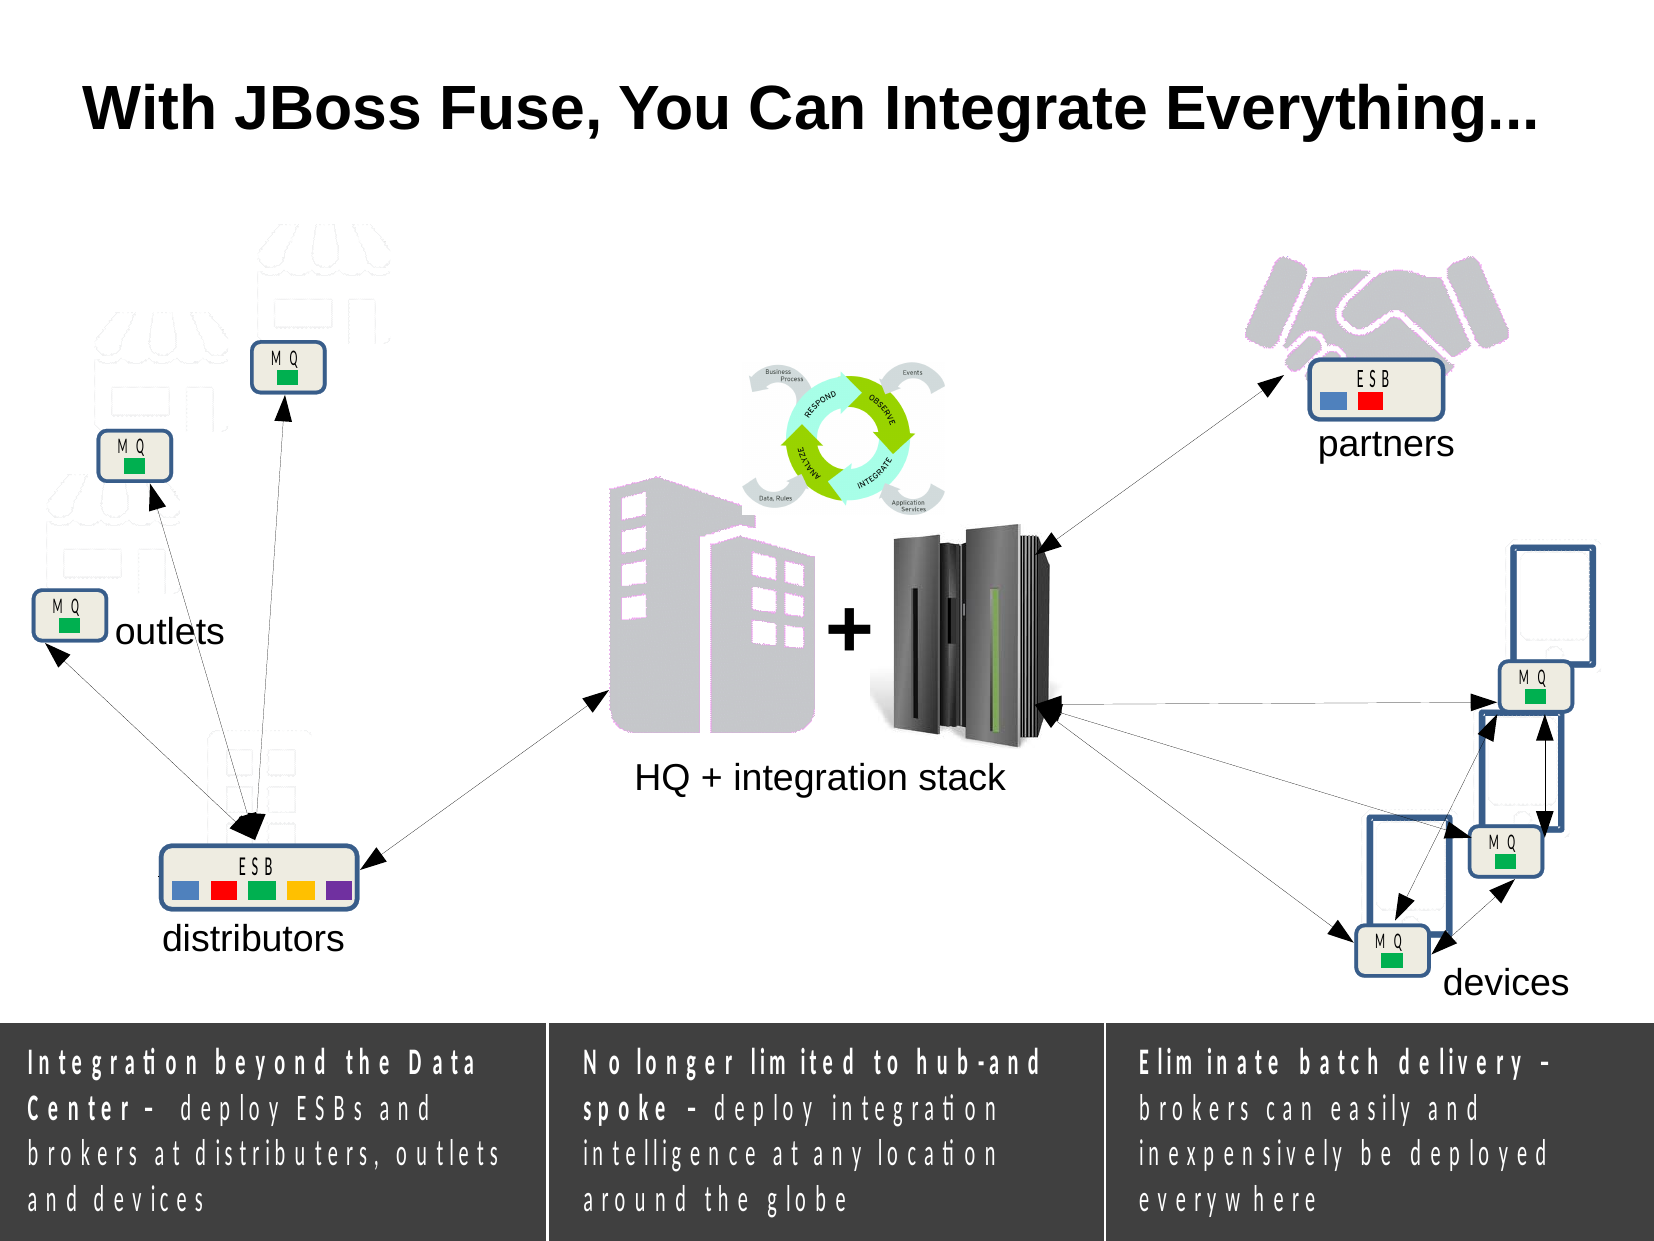

# With JBoss Fuse, You Can Integrate Everything...
outlets
distributors
partners
devices
+
HQ + integration stack